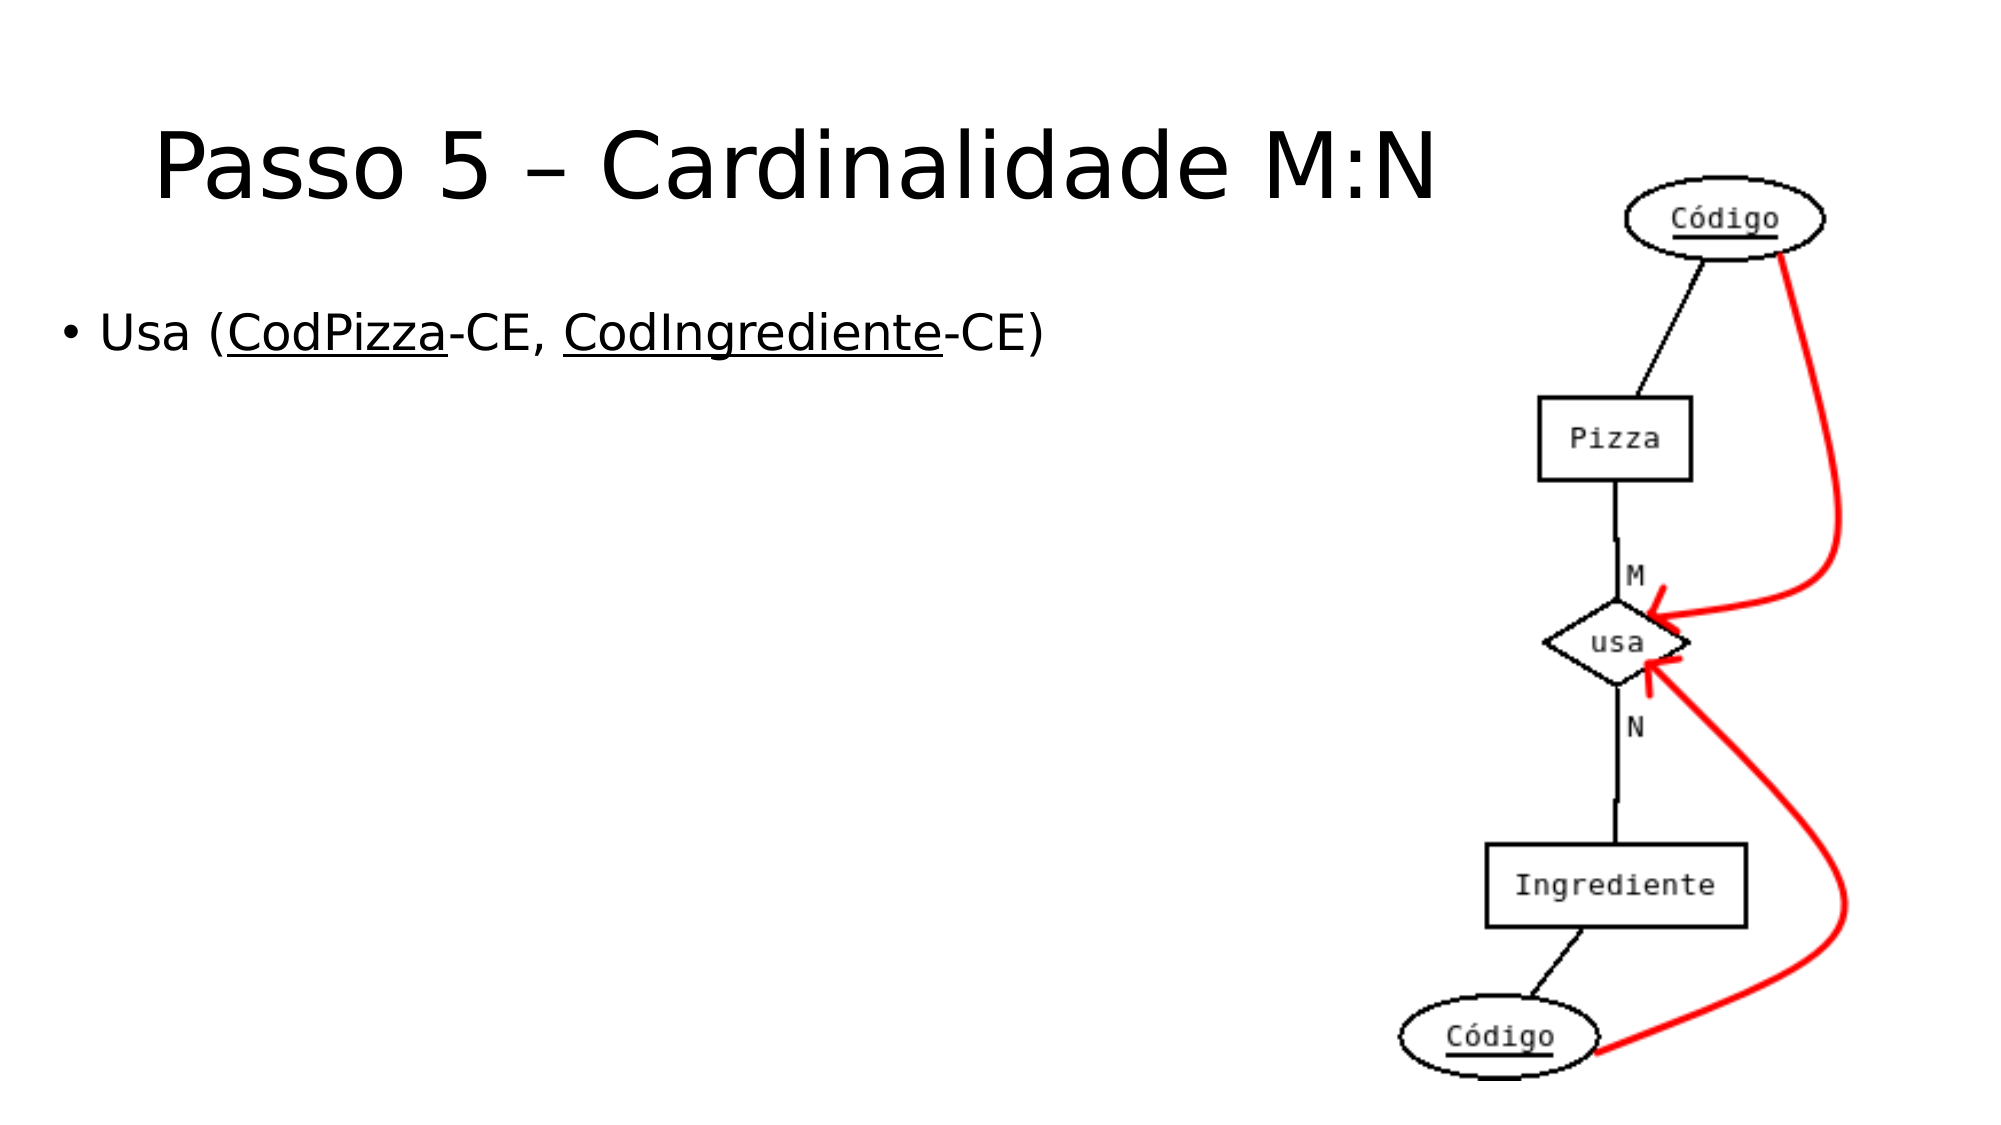

# Passo 5 – Cardinalidade M:N
Usa (CodPizza-CE, CodIngrediente-CE)